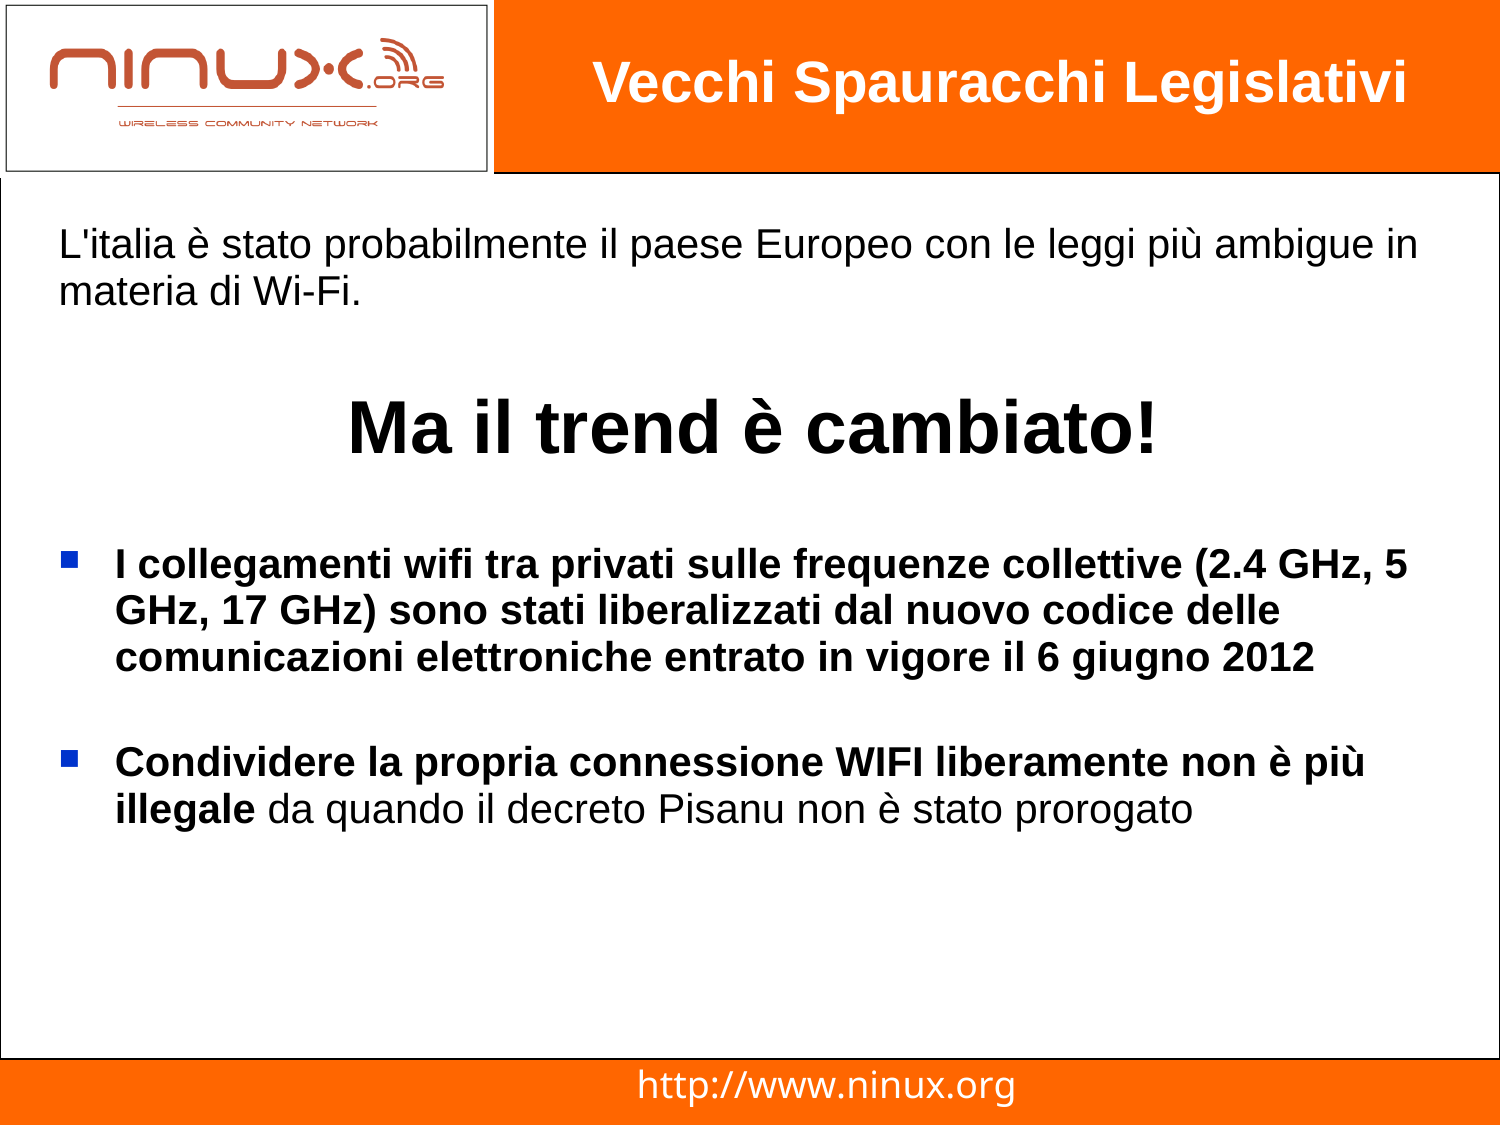

Vecchi Spauracchi Legislativi
# L'italia è stato probabilmente il paese Europeo con le leggi più ambigue in materia di Wi-Fi.
Ma il trend è cambiato!
I collegamenti wifi tra privati sulle frequenze collettive (2.4 GHz, 5 GHz, 17 GHz) sono stati liberalizzati dal nuovo codice delle comunicazioni elettroniche entrato in vigore il 6 giugno 2012
Condividere la propria connessione WIFI liberamente non è più illegale da quando il decreto Pisanu non è stato prorogato
http://www.ninux.org